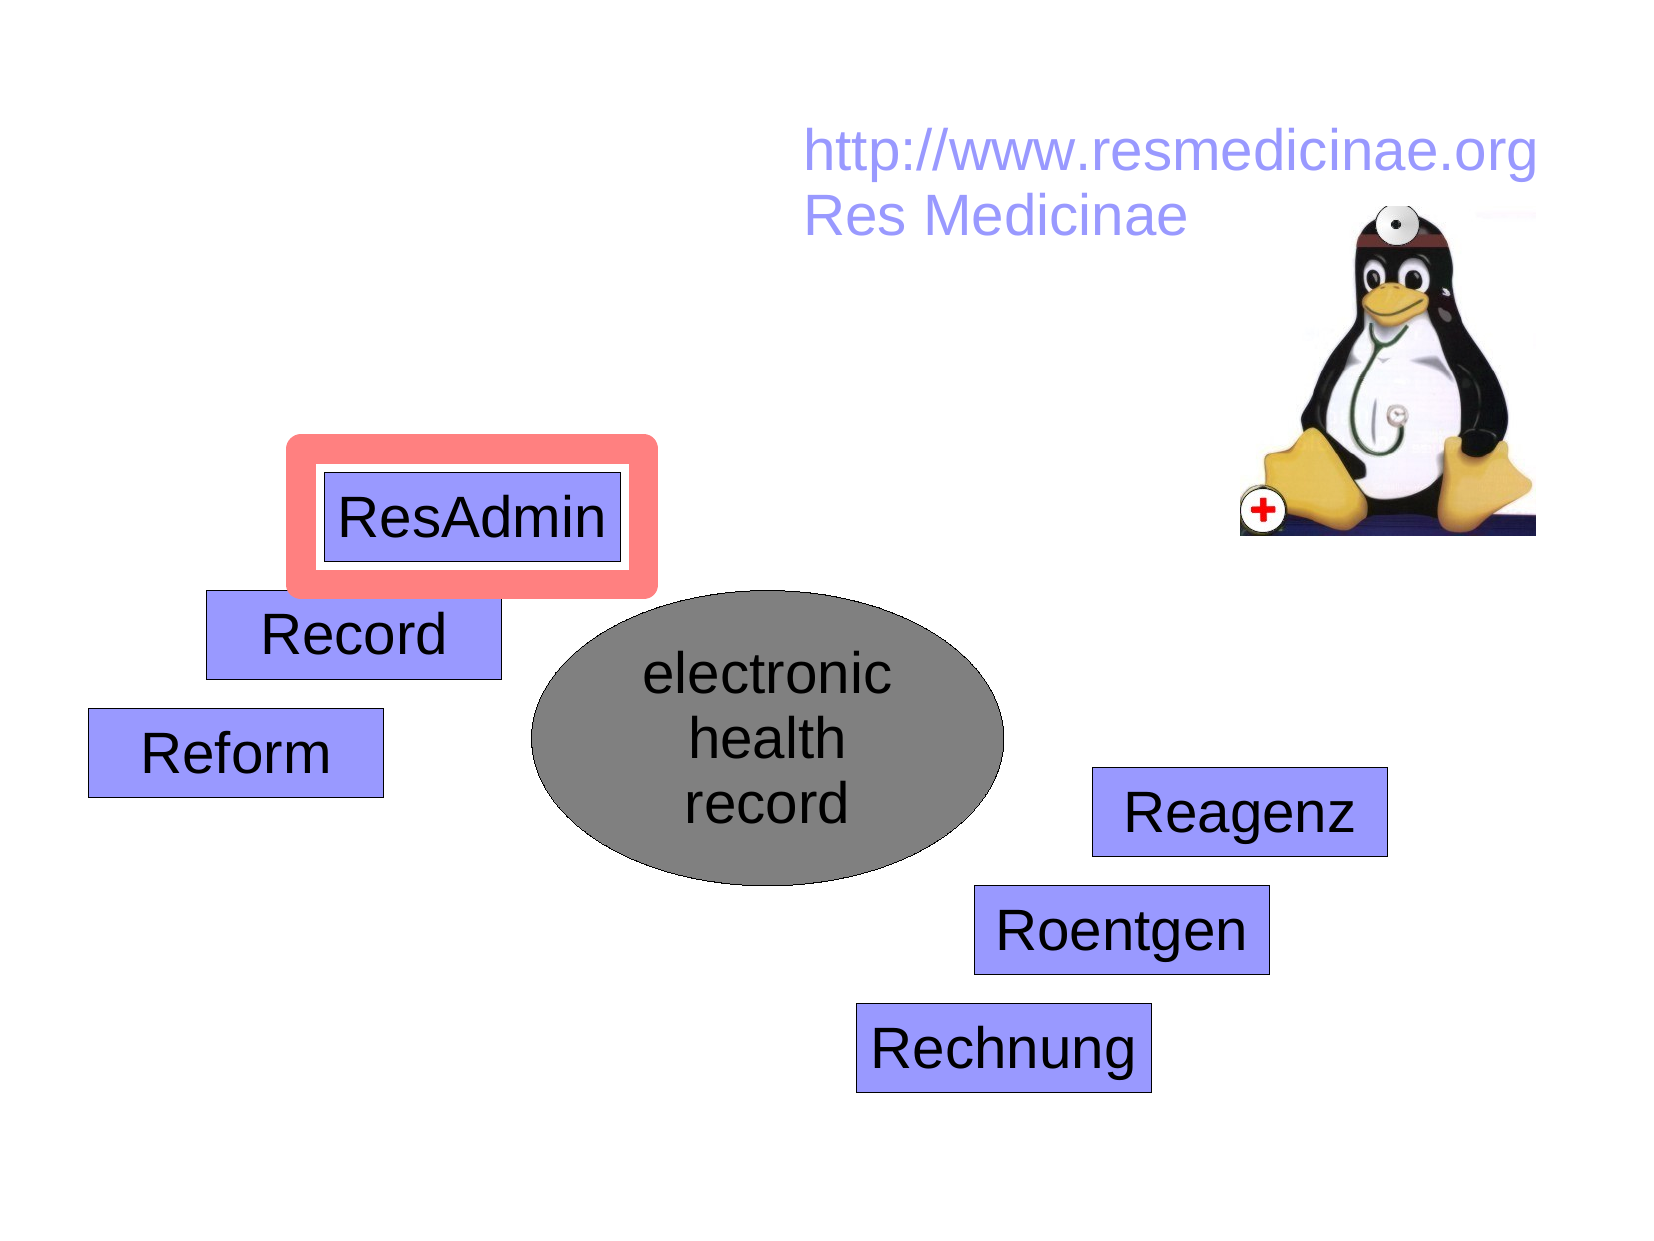

http://www.resmedicinae.org
Res Medicinae
ResAdmin
Record
electronic
health
record
Reform
Reagenz
Roentgen
Rechnung